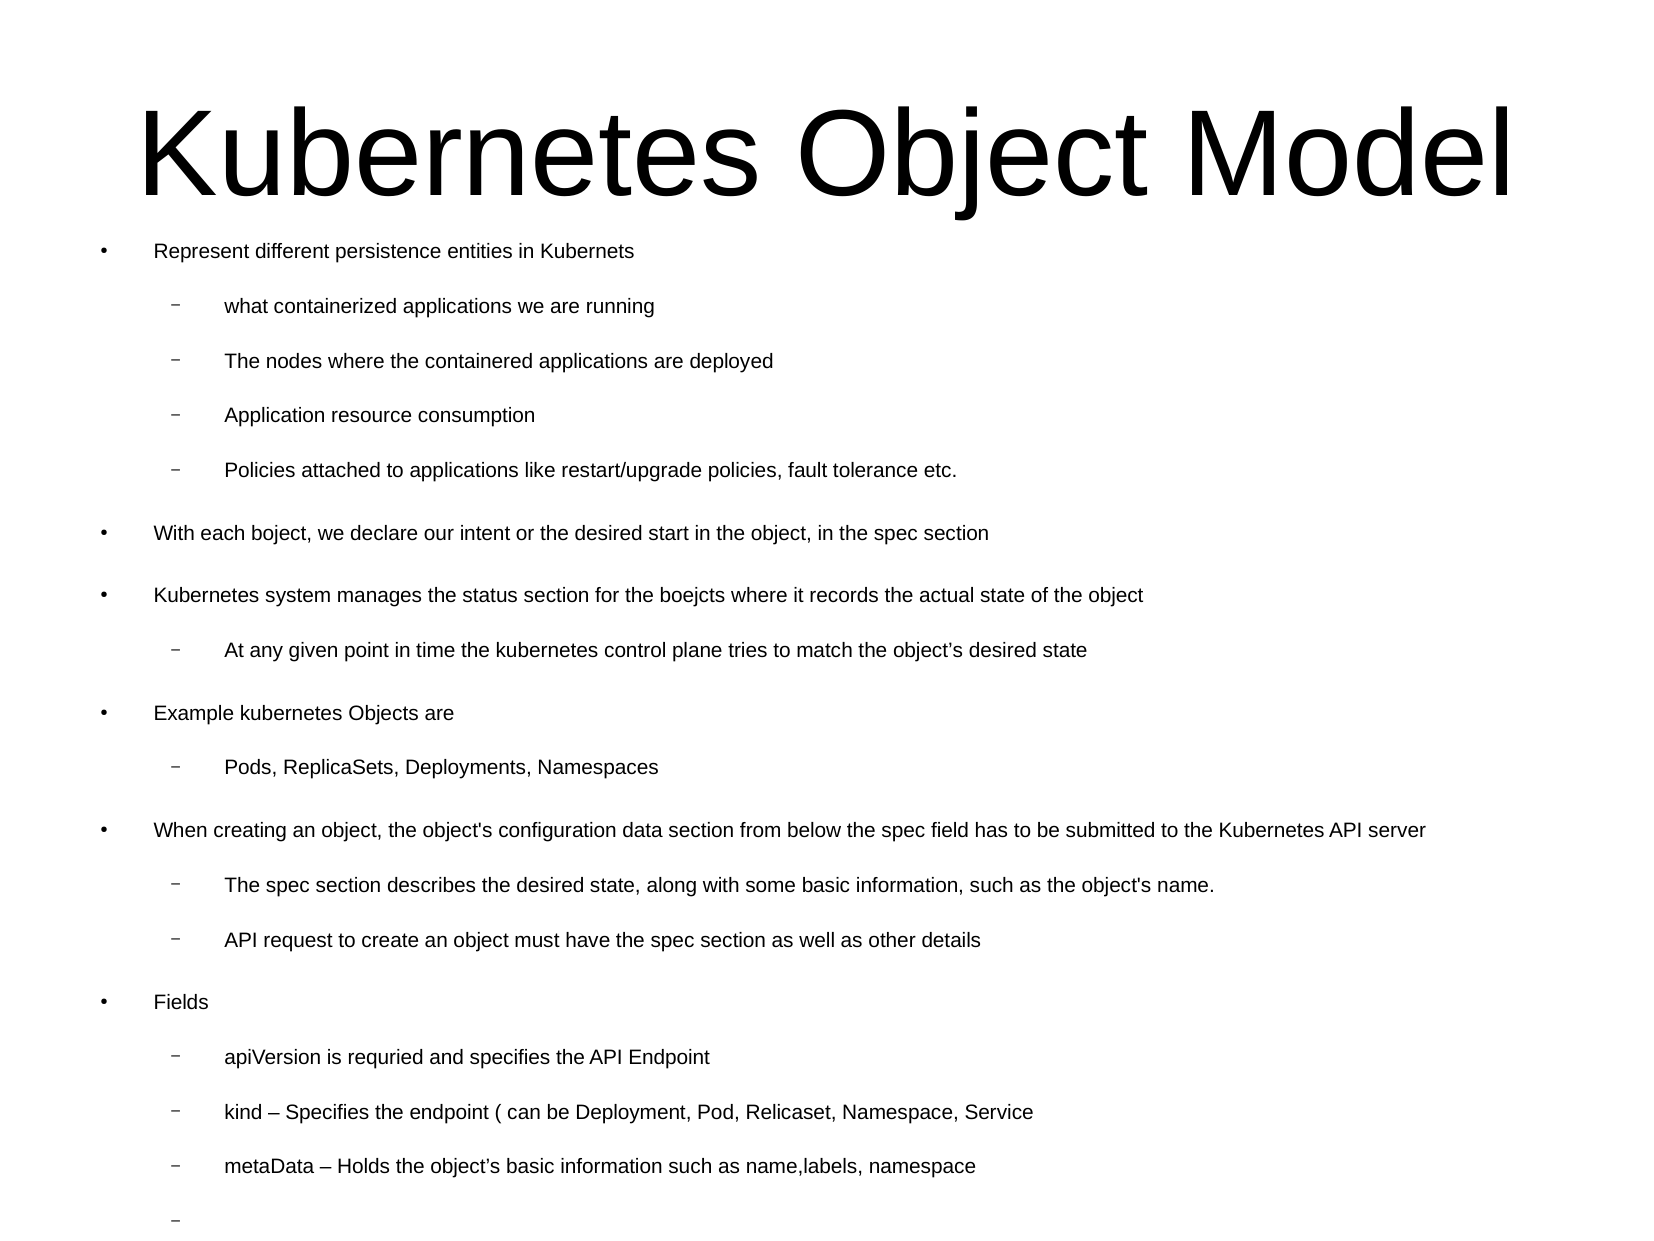

# Kubernetes Object Model
Represent different persistence entities in Kubernets
what containerized applications we are running
The nodes where the containered applications are deployed
Application resource consumption
Policies attached to applications like restart/upgrade policies, fault tolerance etc.
With each boject, we declare our intent or the desired start in the object, in the spec section
Kubernetes system manages the status section for the boejcts where it records the actual state of the object
At any given point in time the kubernetes control plane tries to match the object’s desired state
Example kubernetes Objects are
Pods, ReplicaSets, Deployments, Namespaces
When creating an object, the object's configuration data section from below the spec field has to be submitted to the Kubernetes API server
The spec section describes the desired state, along with some basic information, such as the object's name.
API request to create an object must have the spec section as well as other details
Fields
apiVersion is requried and specifies the API Endpoint
kind – Specifies the endpoint ( can be Deployment, Pod, Relicaset, Namespace, Service
metaData – Holds the object’s basic information such as name,labels, namespace